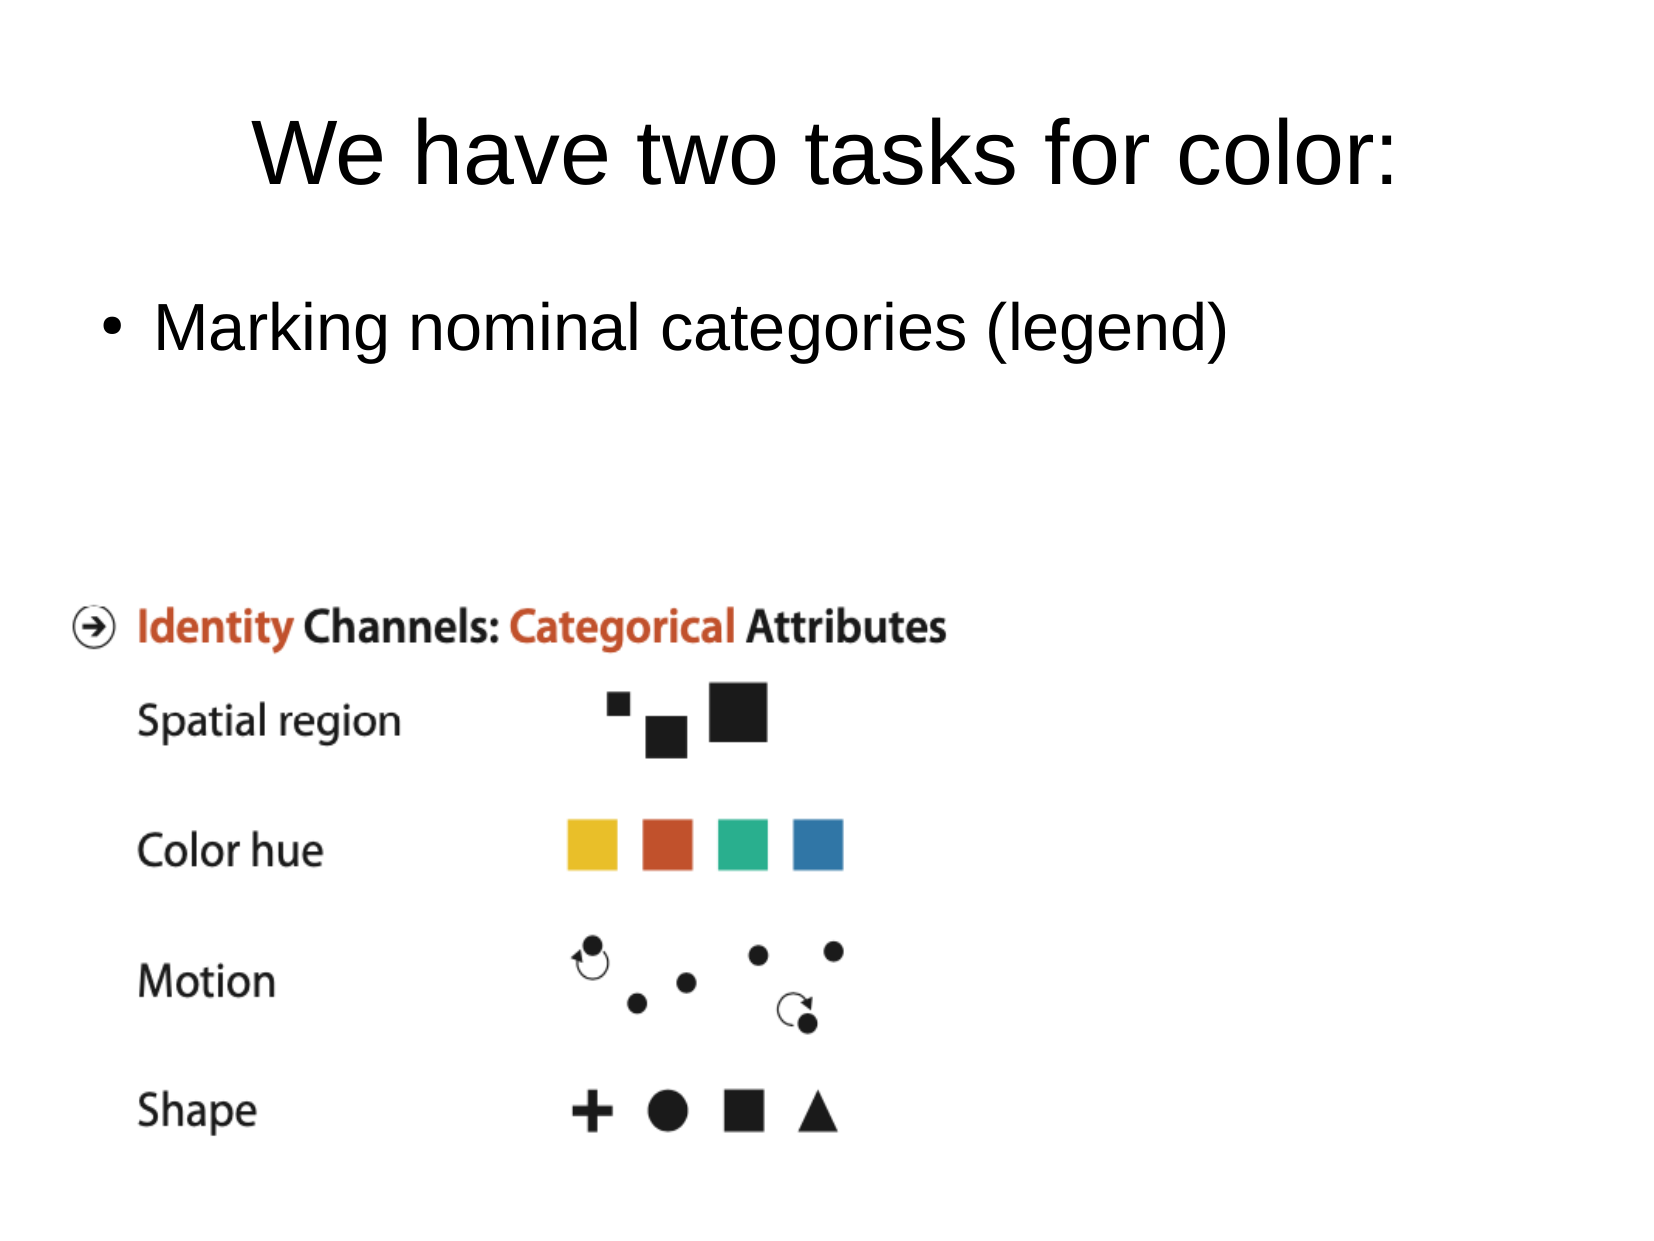

# We have two tasks for color:
Marking nominal categories (legend)